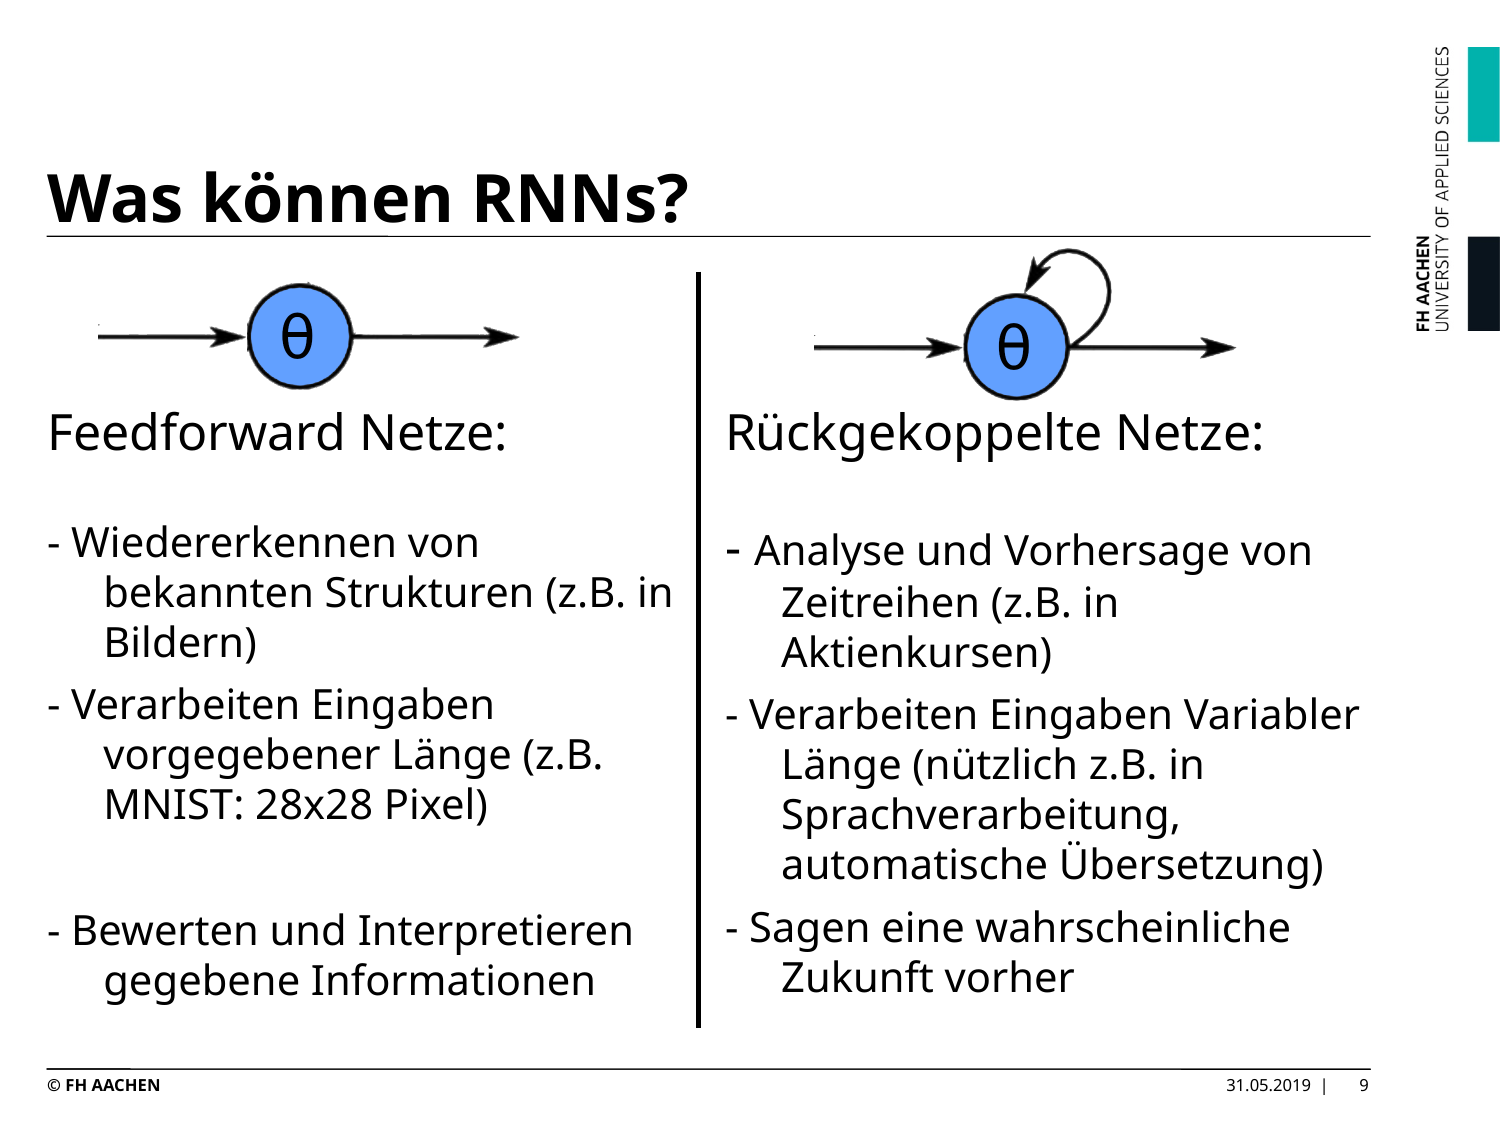

# Was können RNNs?
Feedforward Netze:
- Wiedererkennen von bekannten Strukturen (z.B. in Bildern)
- Verarbeiten Eingaben vorgegebener Länge (z.B. MNIST: 28x28 Pixel)
- Bewerten und Interpretieren gegebene Informationen
Rückgekoppelte Netze:
- Analyse und Vorhersage von Zeitreihen (z.B. in Aktienkursen)
- Verarbeiten Eingaben Variabler Länge (nützlich z.B. in Sprachverarbeitung, automatische Übersetzung)
- Sagen eine wahrscheinliche Zukunft vorher
31.05.2019
9